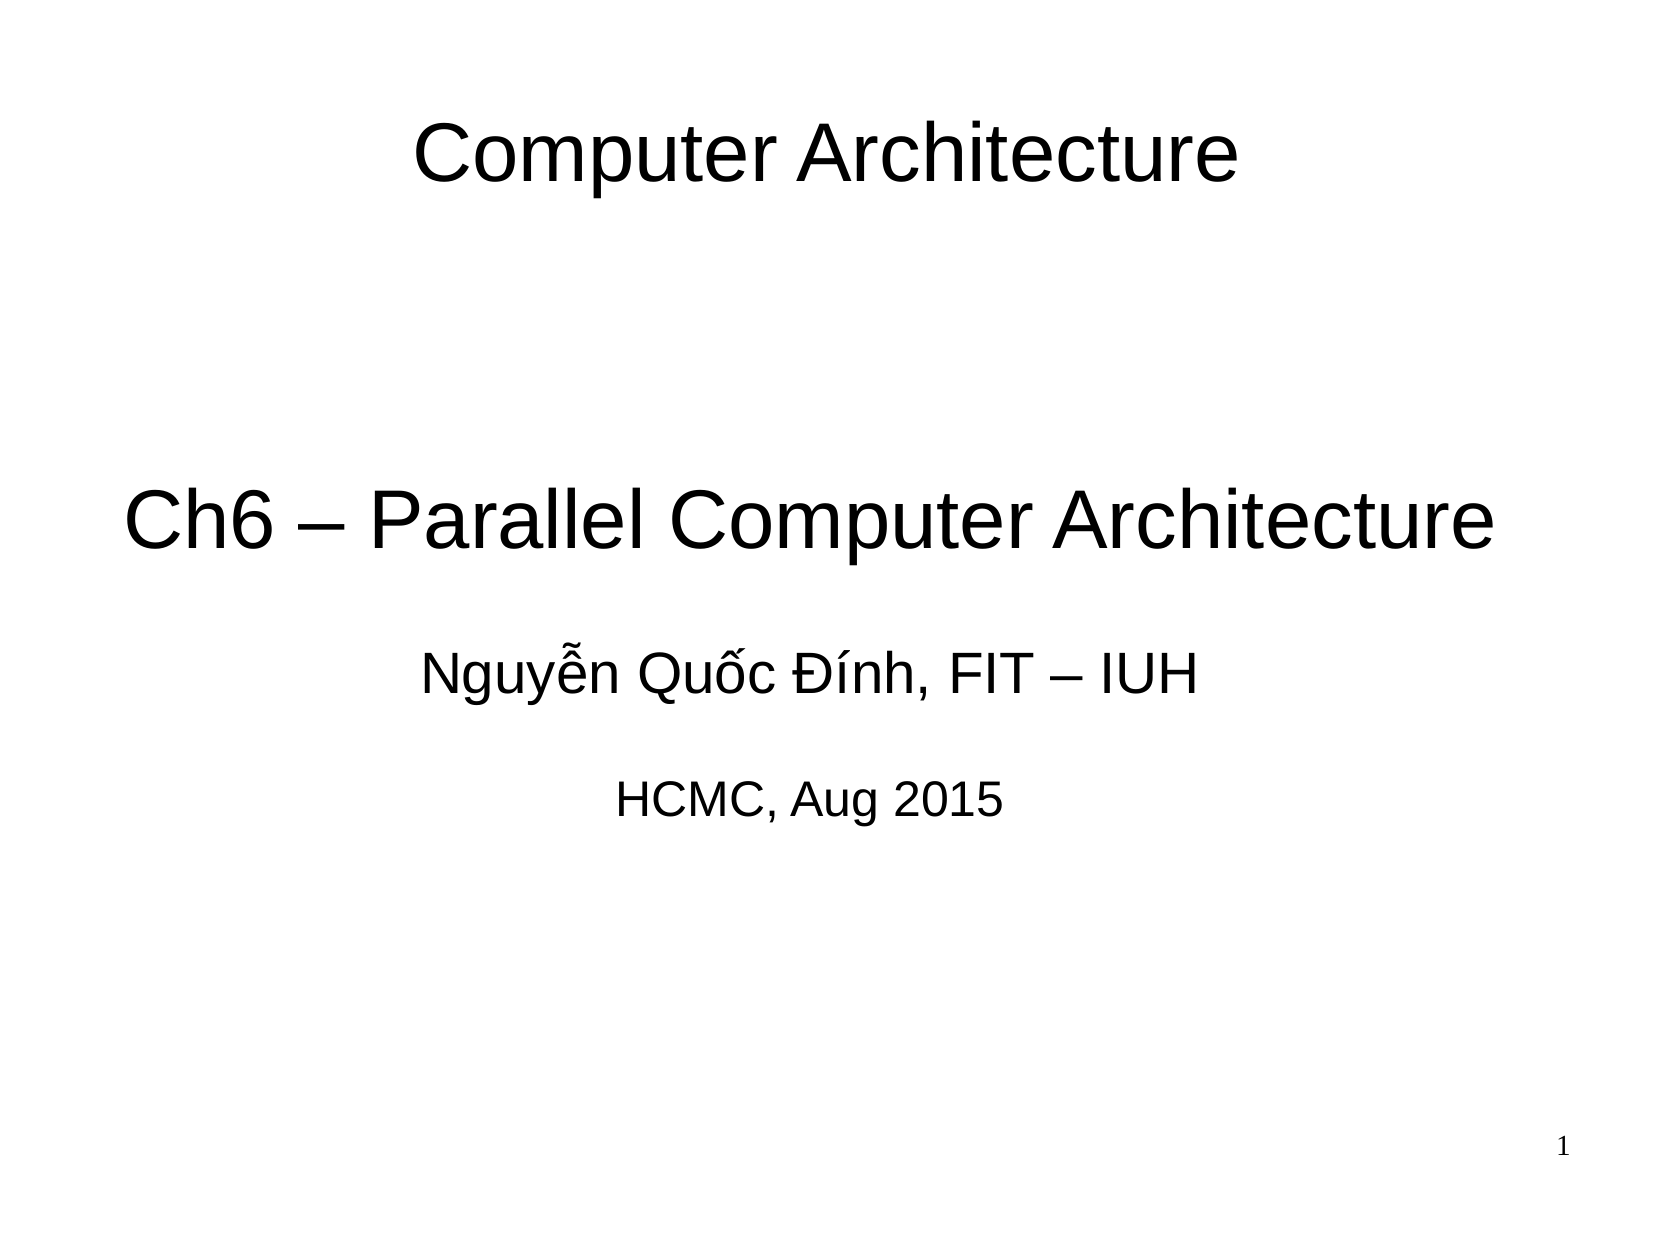

# Computer Architecture
Ch6 – Parallel Computer Architecture
Nguyễn Quốc Đính, FIT – IUH
HCMC, Aug 2015
1